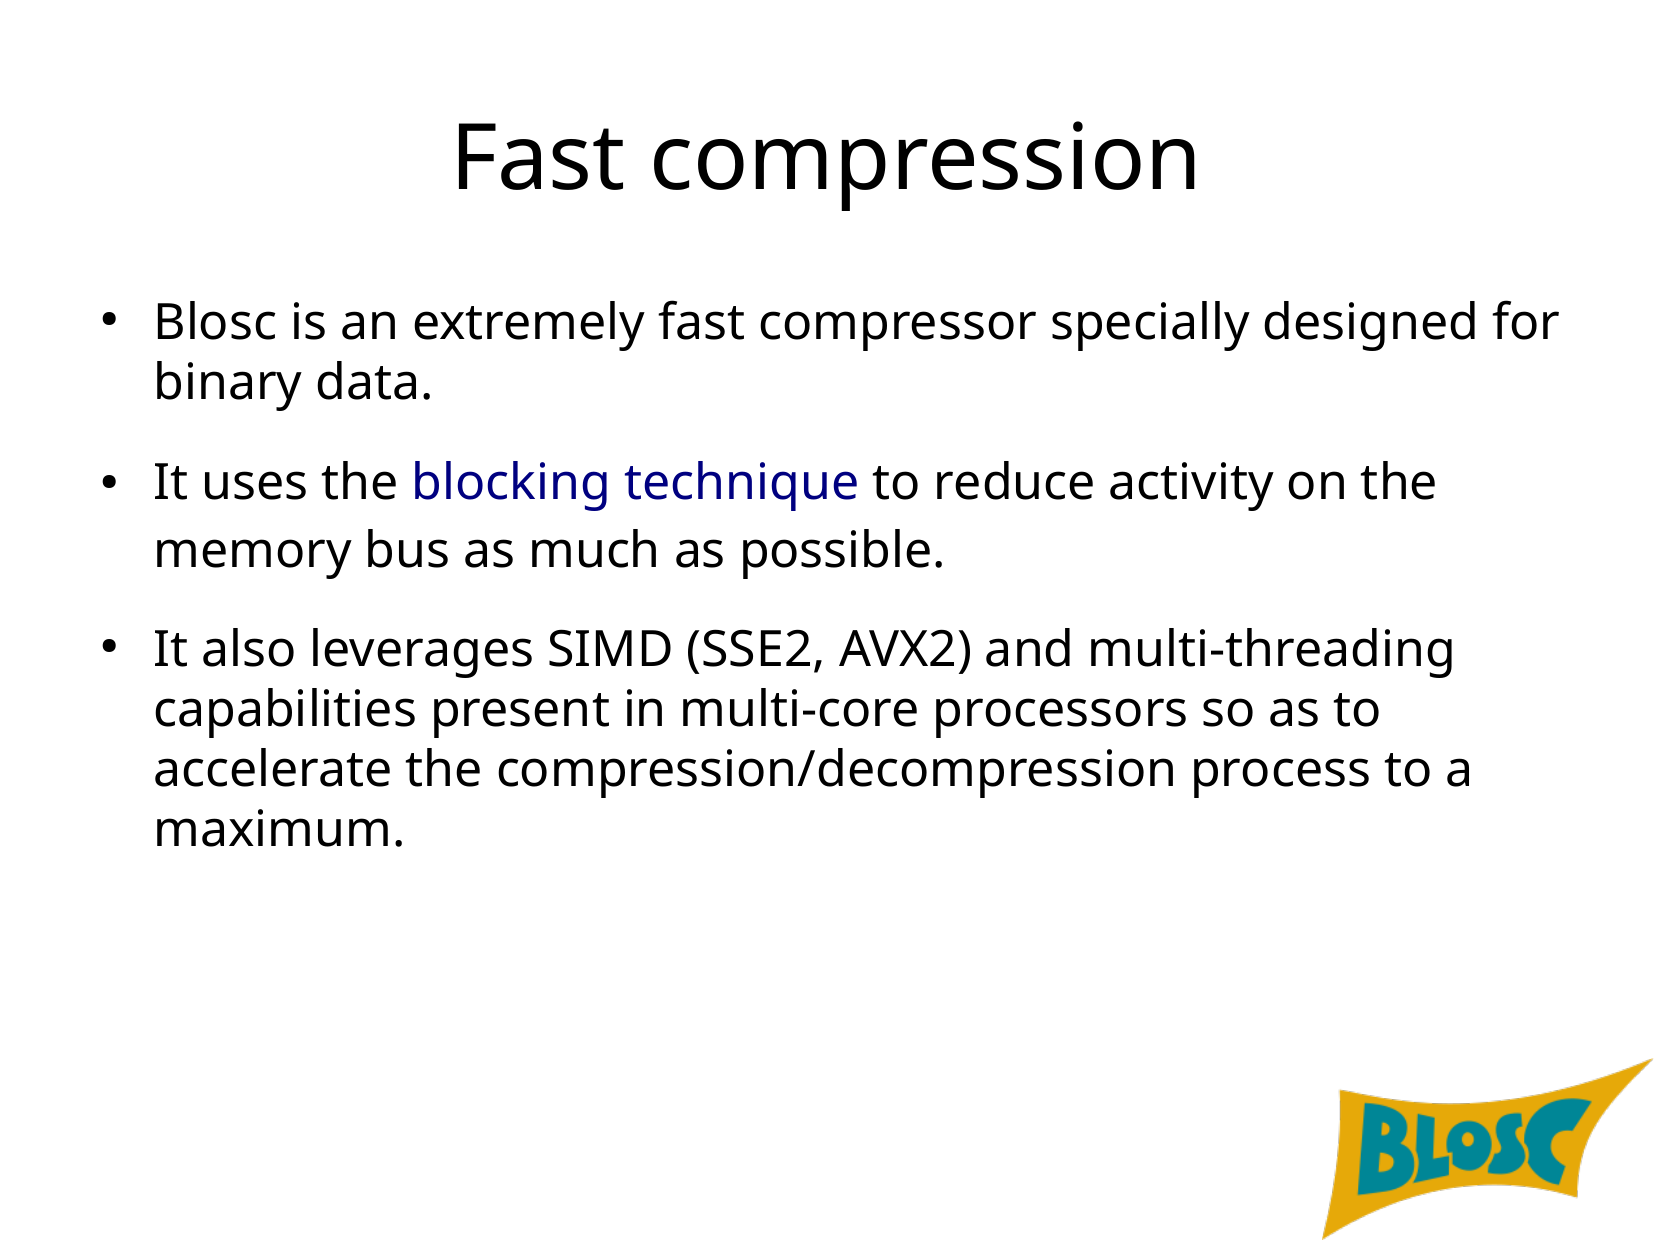

# Fast compression
Blosc is an extremely fast compressor specially designed for binary data.
It uses the blocking technique to reduce activity on the memory bus as much as possible.
It also leverages SIMD (SSE2, AVX2) and multi-threading capabilities present in multi-core processors so as to accelerate the compression/decompression process to a maximum.